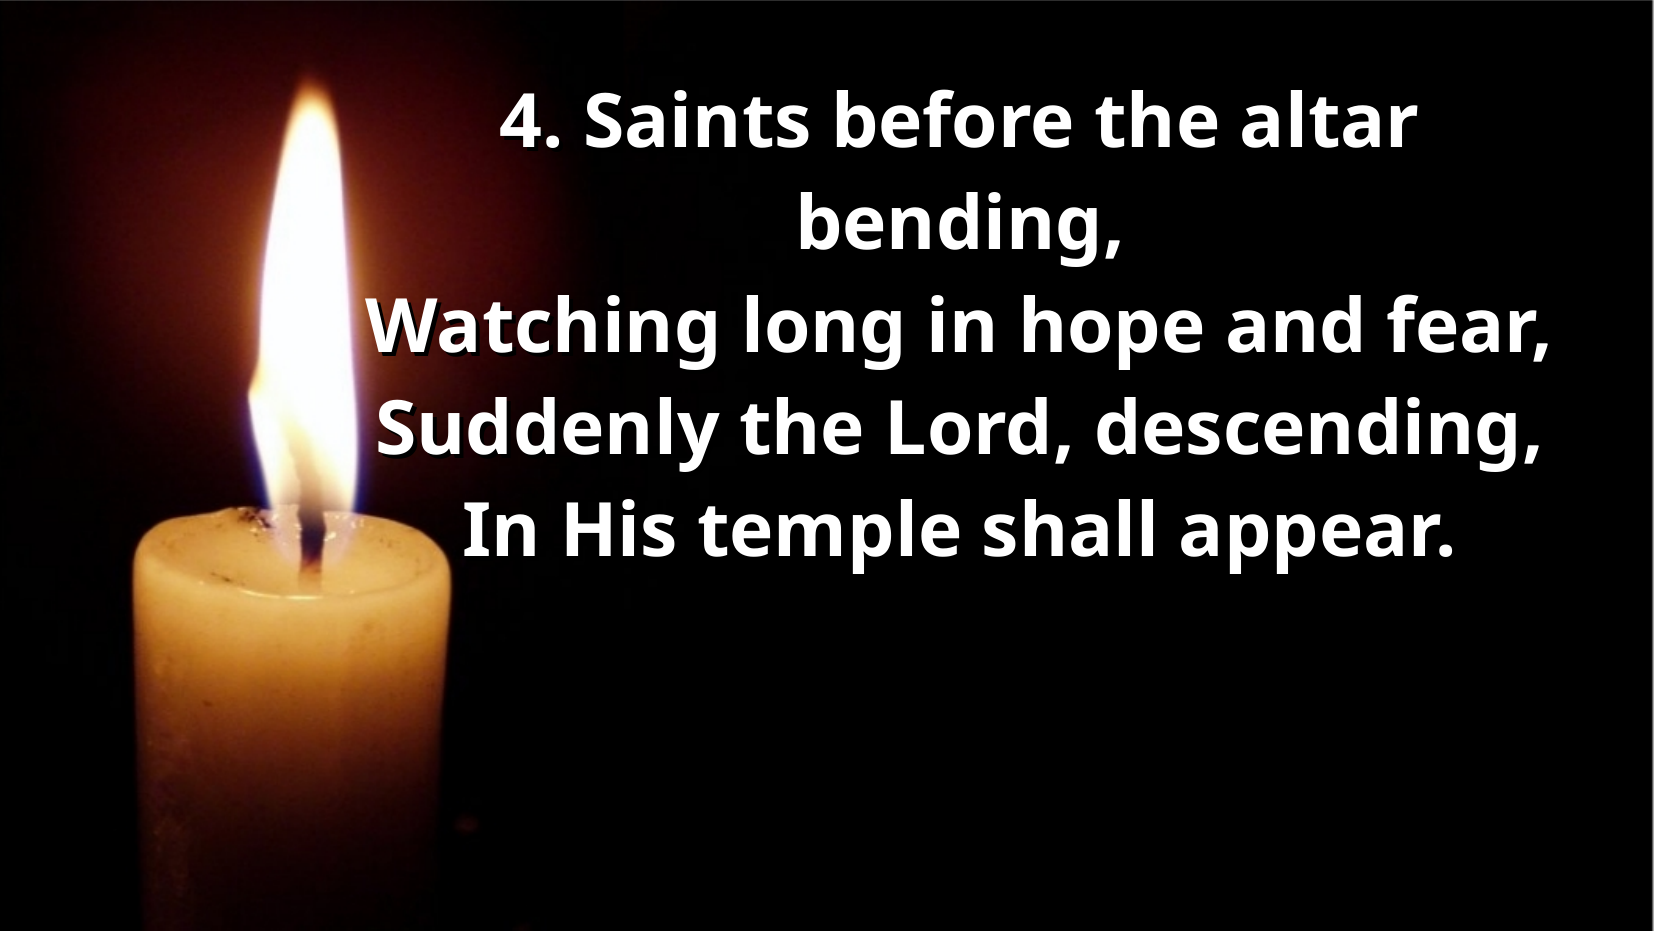

4. Saints before the altar bending,
Watching long in hope and fear,
Suddenly the Lord, descending,
In His temple shall appear.